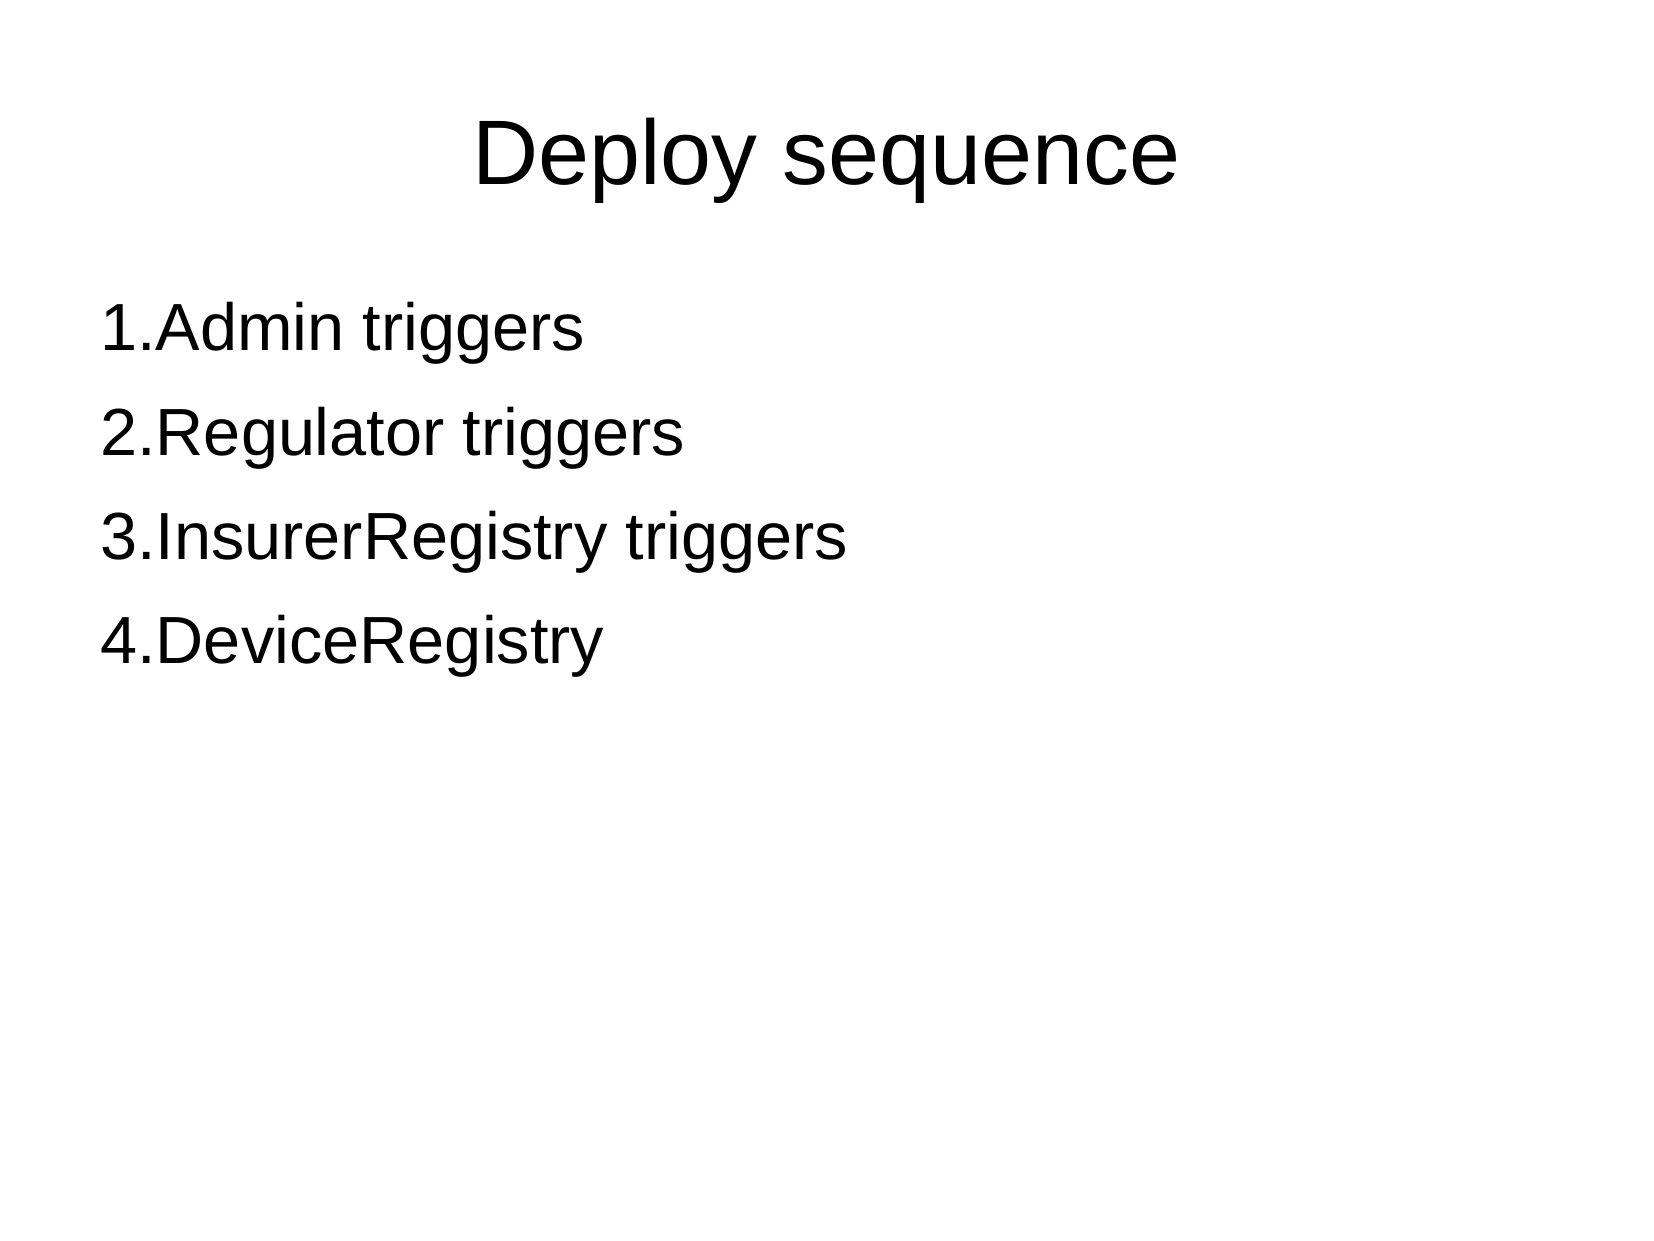

# Deploy sequence
Admin triggers
Regulator triggers
InsurerRegistry triggers
DeviceRegistry